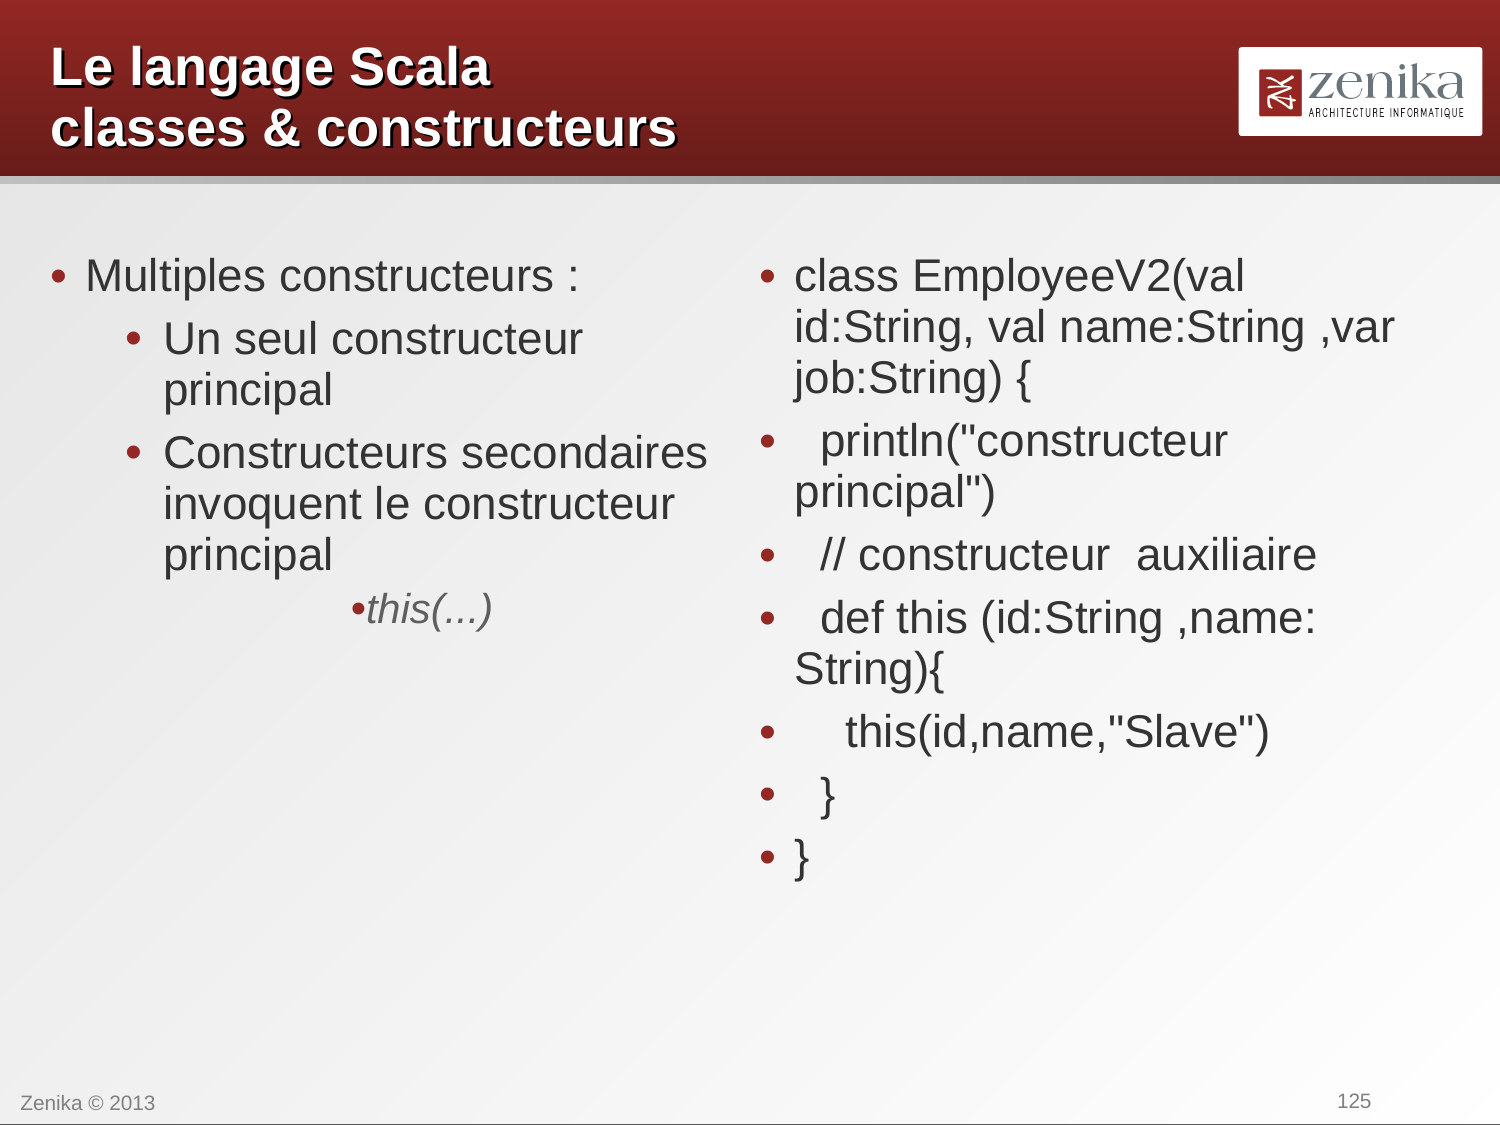

# Le langage Scala classes & constructeurs
Multiples constructeurs :
Un seul constructeur principal
Constructeurs secondaires invoquent le constructeur principal
this(...)
class EmployeeV2(val id:String, val name:String ,var job:String) {
 println("constructeur principal")
 // constructeur auxiliaire
 def this (id:String ,name: String){
 this(id,name,"Slave")
 }
}